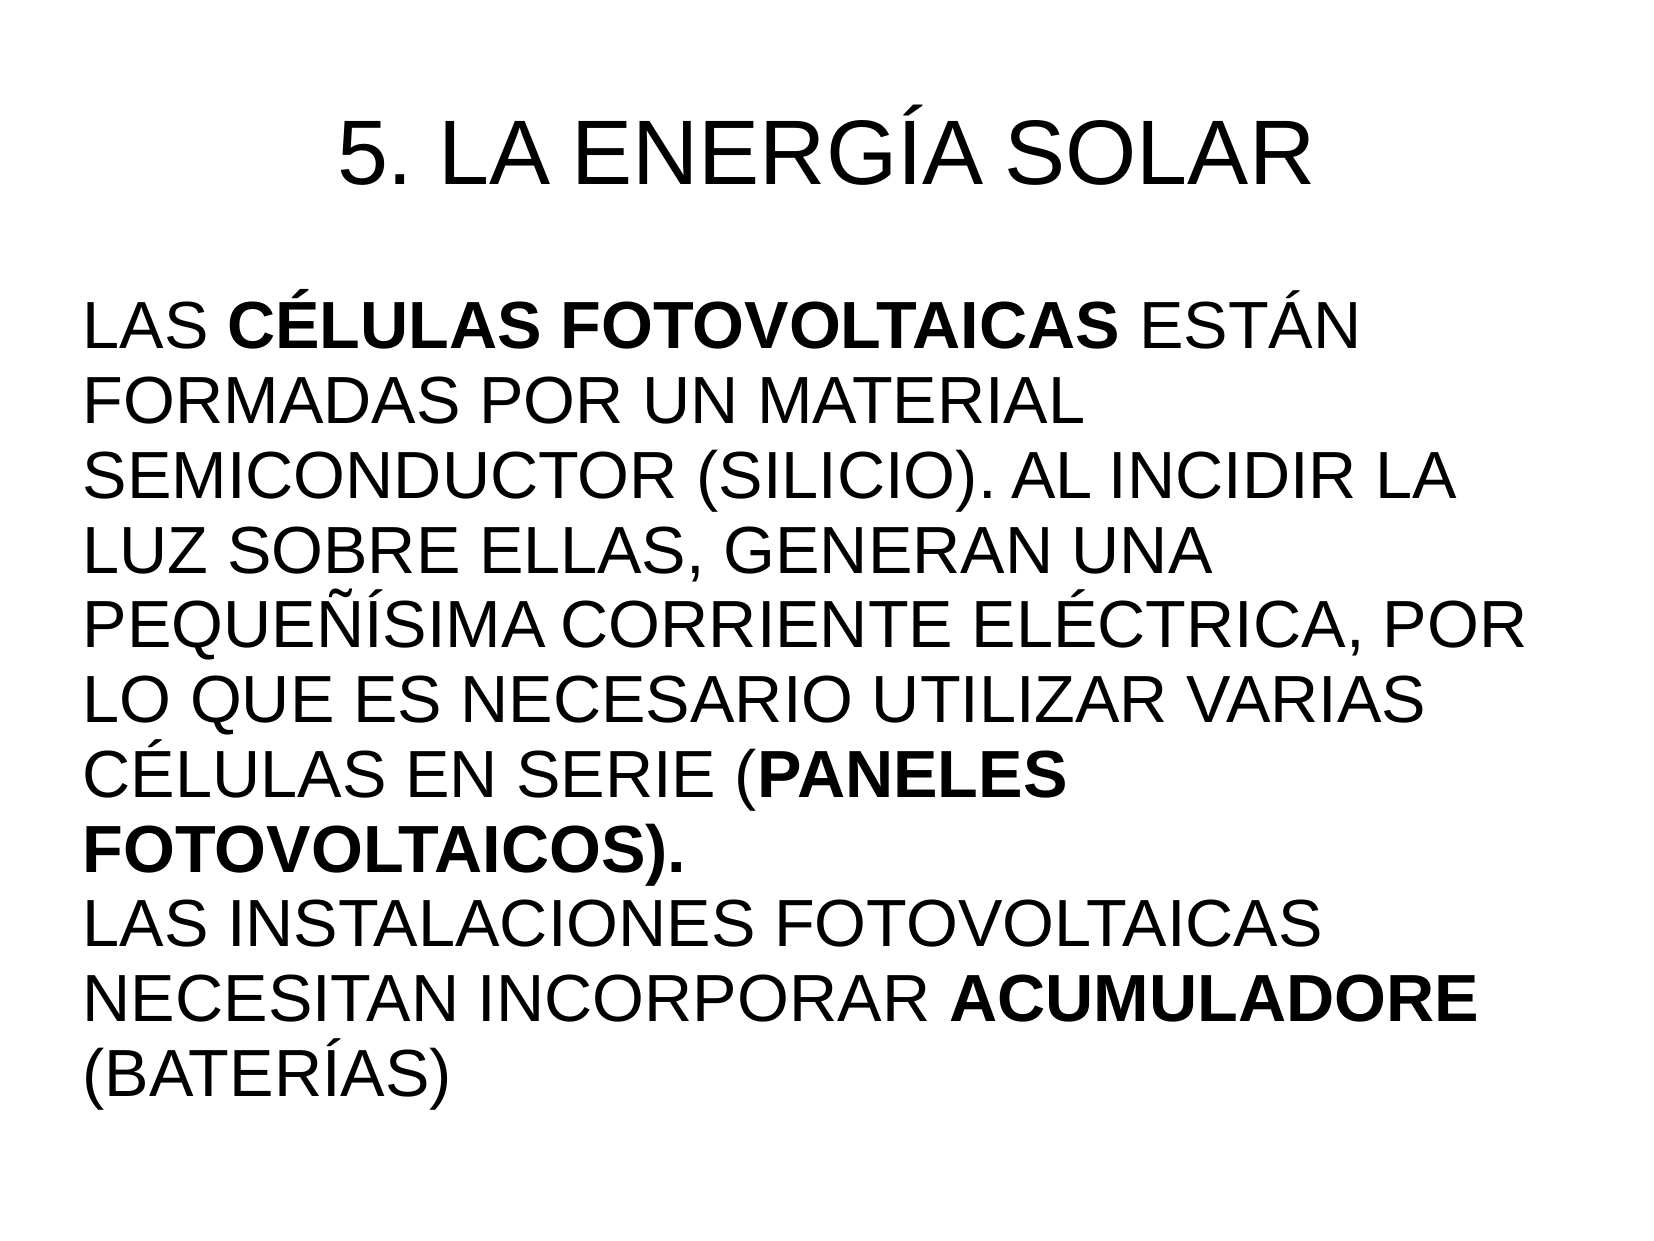

# 5. LA ENERGÍA SOLAR
LAS CÉLULAS FOTOVOLTAICAS ESTÁN FORMADAS POR UN MATERIAL SEMICONDUCTOR (SILICIO). AL INCIDIR LA LUZ SOBRE ELLAS, GENERAN UNA PEQUEÑÍSIMA CORRIENTE ELÉCTRICA, POR LO QUE ES NECESARIO UTILIZAR VARIAS CÉLULAS EN SERIE (PANELES FOTOVOLTAICOS).
LAS INSTALACIONES FOTOVOLTAICAS NECESITAN INCORPORAR ACUMULADORE (BATERÍAS)